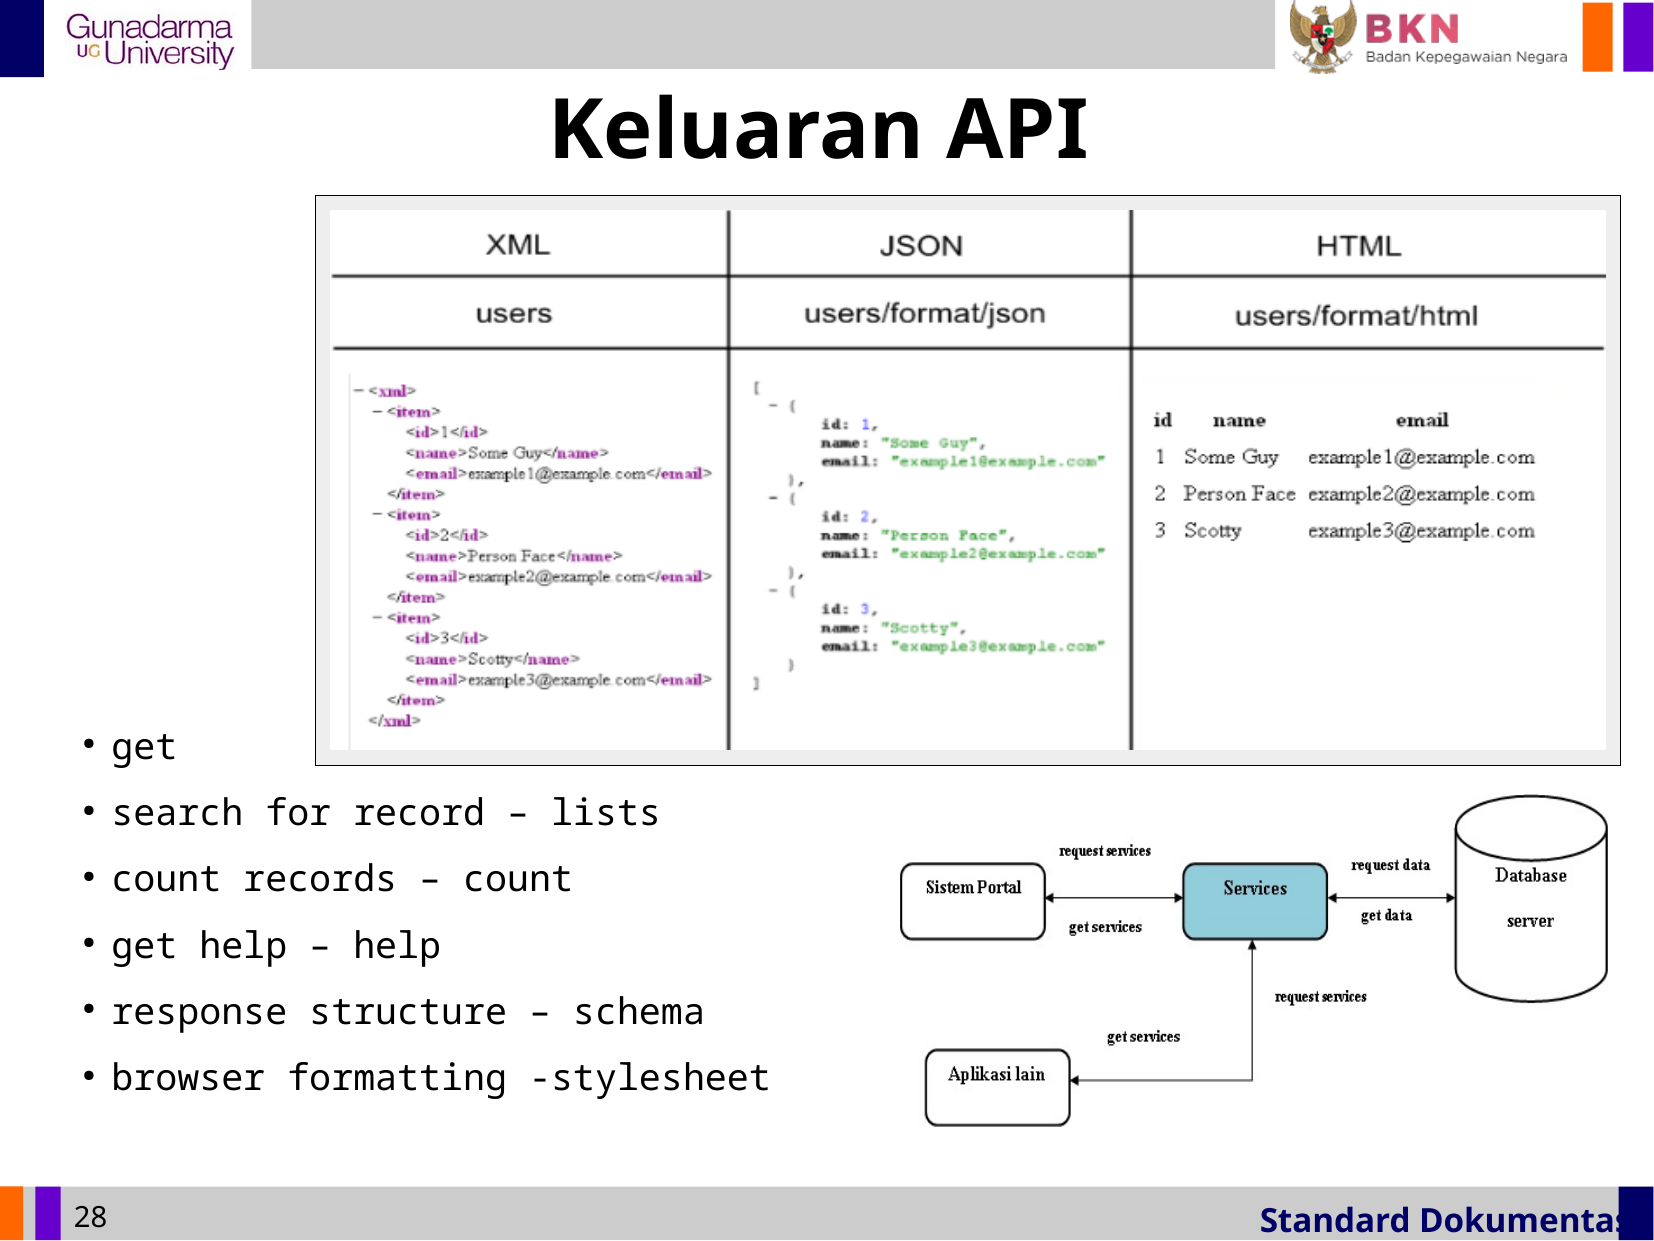

# Keluaran API
 get
 search for record – lists
 count records – count
 get help – help
 response structure – schema
 browser formatting -stylesheet
28